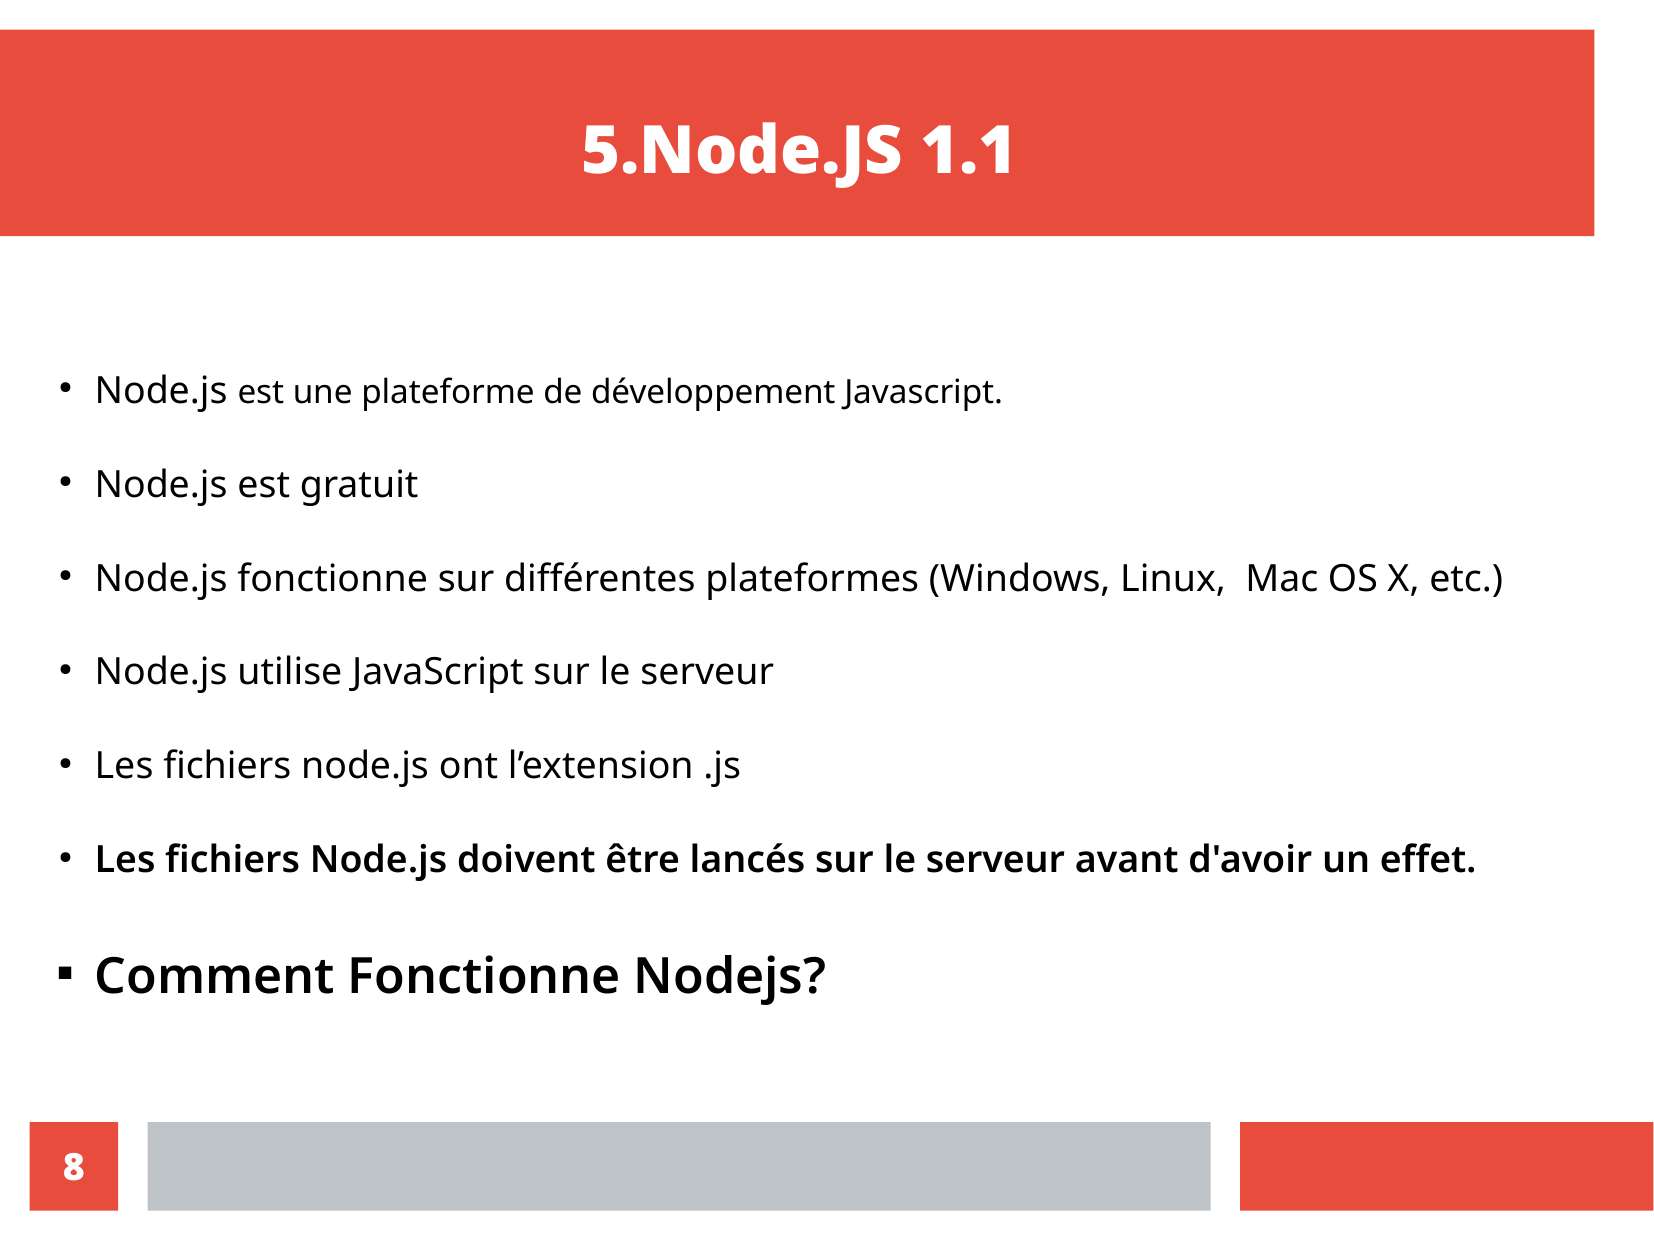

# 5.Node.JS 1.1
Node.js est une plateforme de développement Javascript.
Node.js est gratuit
Node.js fonctionne sur différentes plateformes (Windows, Linux, Mac OS X, etc.)
Node.js utilise JavaScript sur le serveur
Les fichiers node.js ont l’extension .js
Les fichiers Node.js doivent être lancés sur le serveur avant d'avoir un effet.
Comment Fonctionne Nodejs?
8